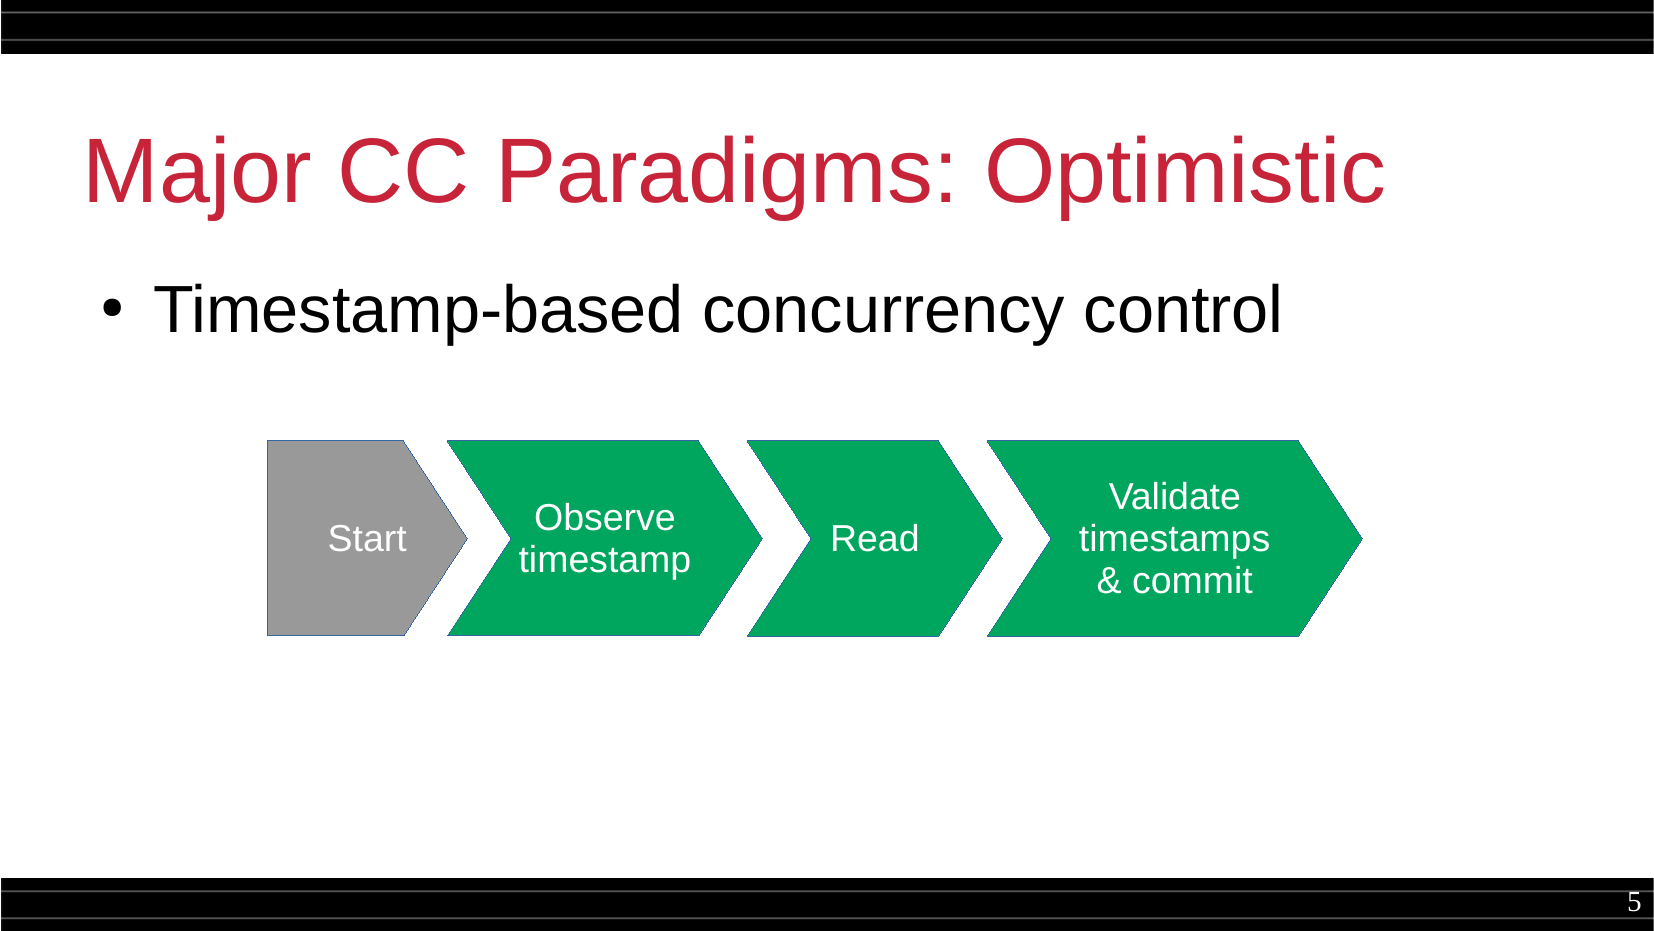

# Major CC Paradigms: Optimistic
Timestamp-based concurrency control
Start
Observe
timestamp
Read
Validate
timestamps
& commit